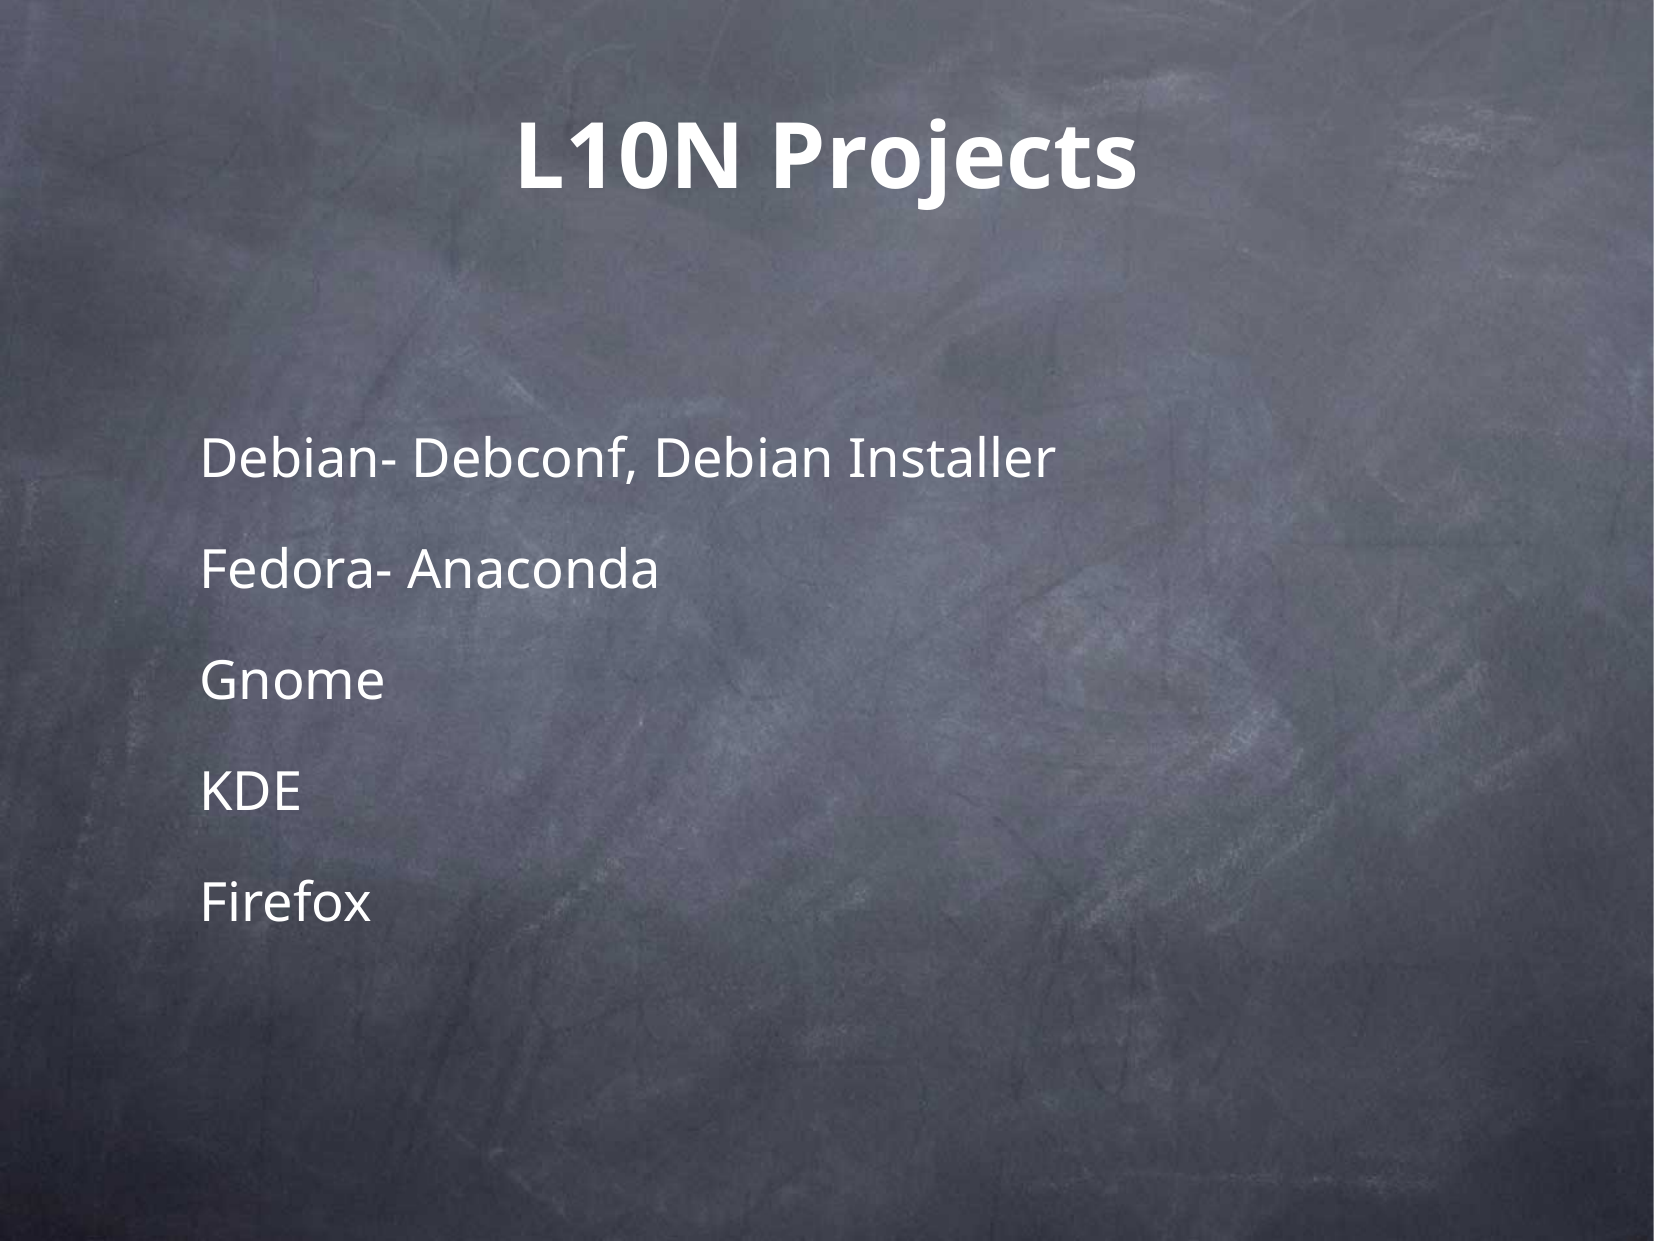

# L10N Projects
Debian- Debconf, Debian Installer
Fedora- Anaconda
Gnome
KDE
Firefox